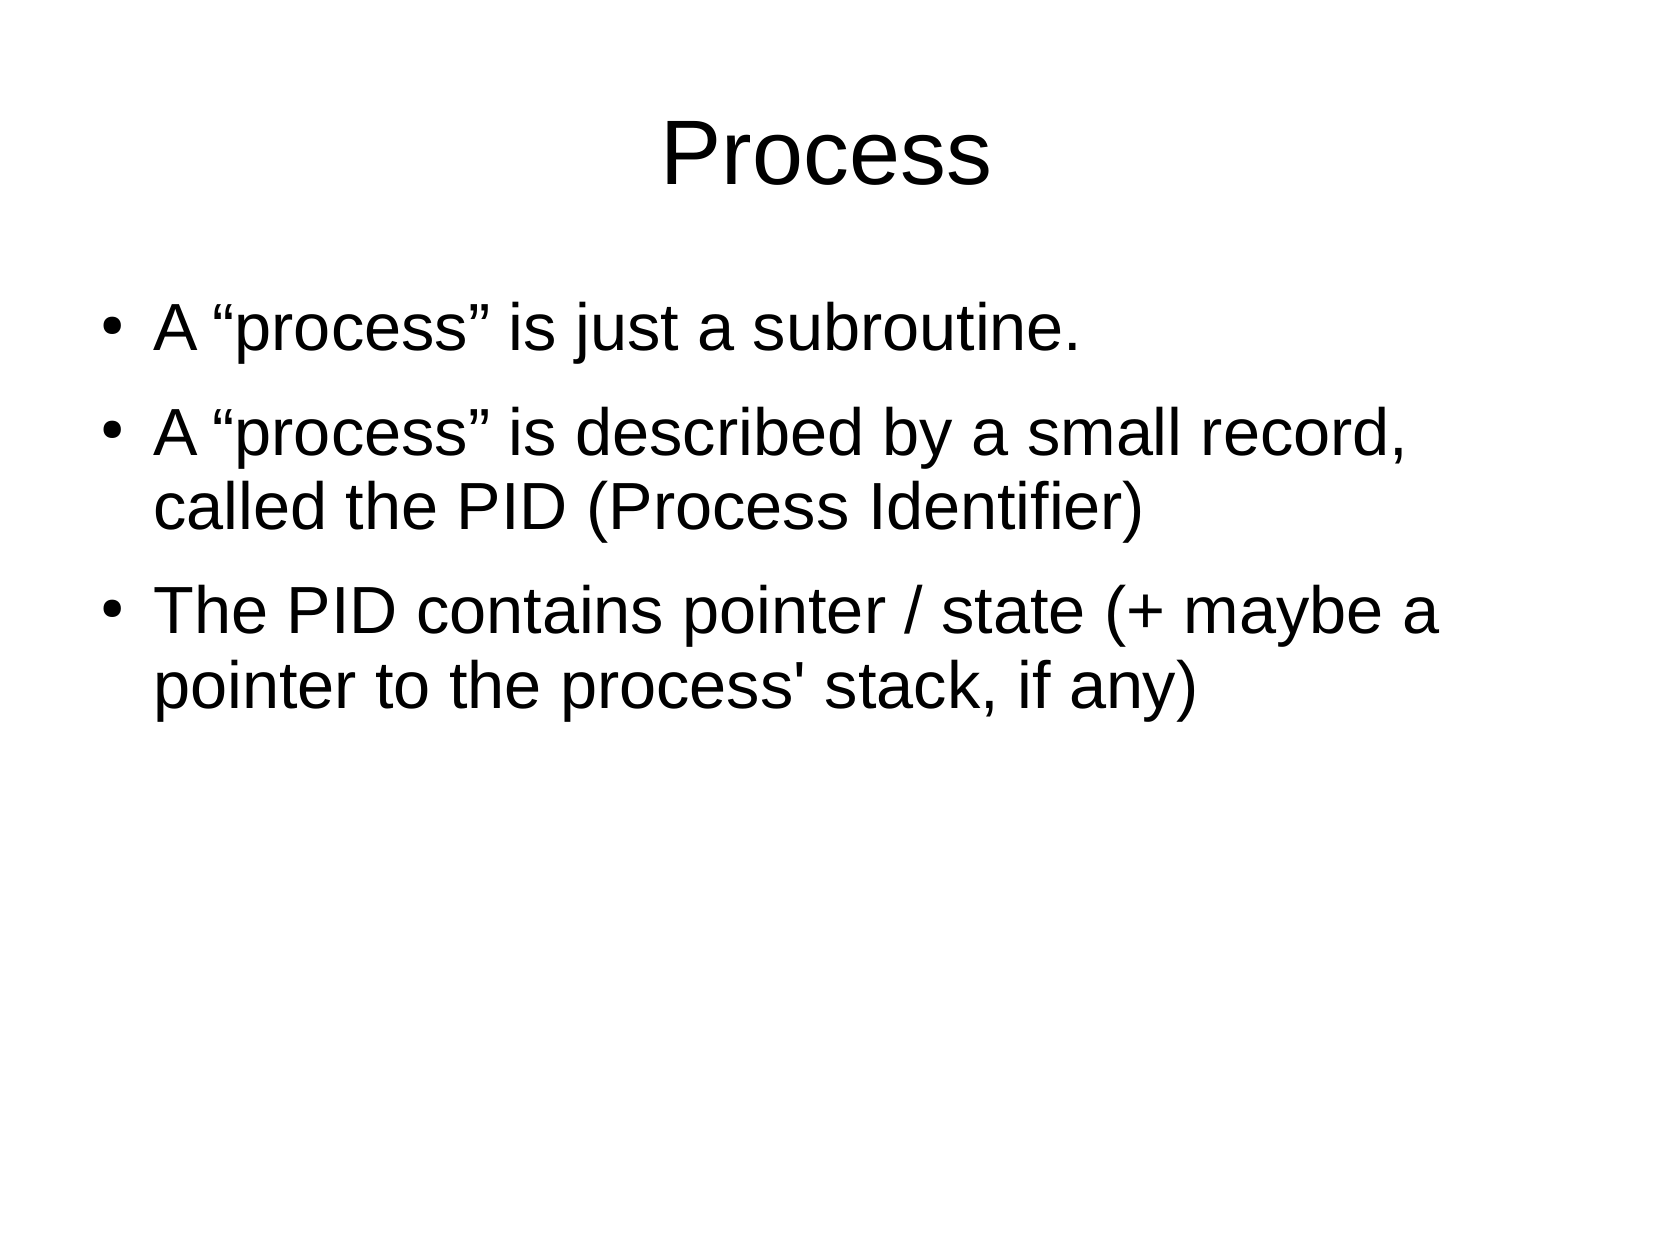

# Process
A “process” is just a subroutine.
A “process” is described by a small record, called the PID (Process Identifier)
The PID contains pointer / state (+ maybe a pointer to the process' stack, if any)